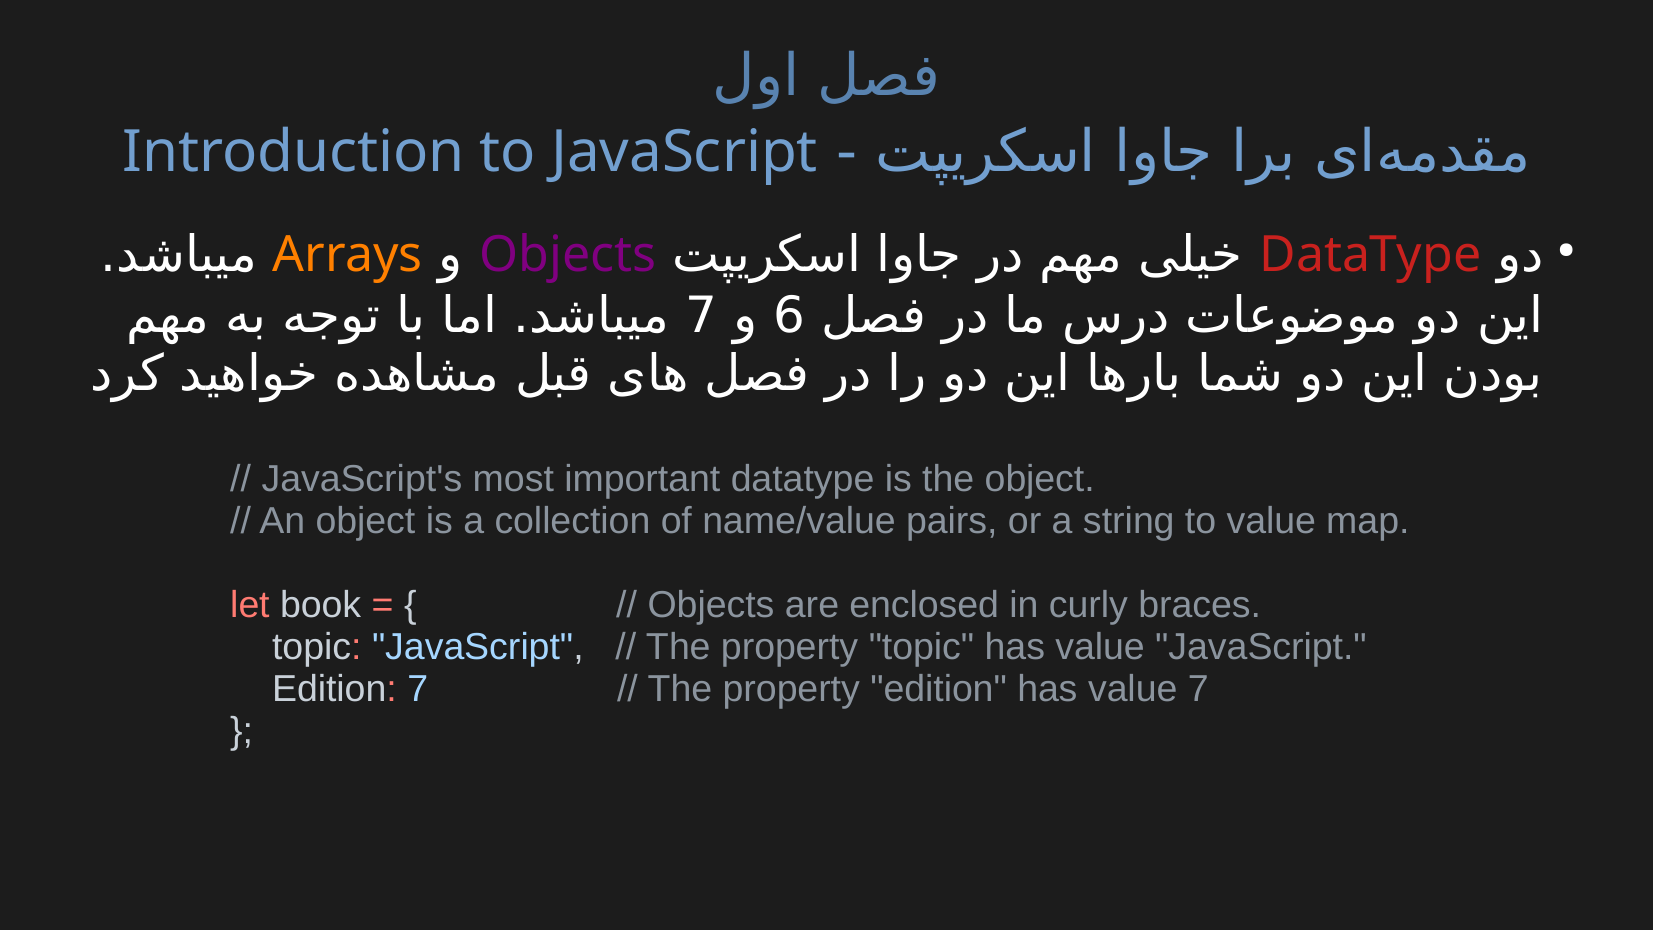

# فصل اول مقدمه‌ای برا جاوا اسکریپت - Introduction to JavaScript
دو DataType خیلی مهم در جاوا اسکریپت Objects و Arrays میباشد. این دو موضوعات درس ما در فصل 6 و 7 میباشد. اما با توجه به مهم بودن این دو شما بارها این دو را در فصل های قبل مشاهده خواهید کرد
// JavaScript's most important datatype is the object.
// An object is a collection of name/value pairs, or a string to value map.
let book = { // Objects are enclosed in curly braces.
 topic: "JavaScript", // The property "topic" has value "JavaScript."
 Edition: 7 // The property "edition" has value 7
};